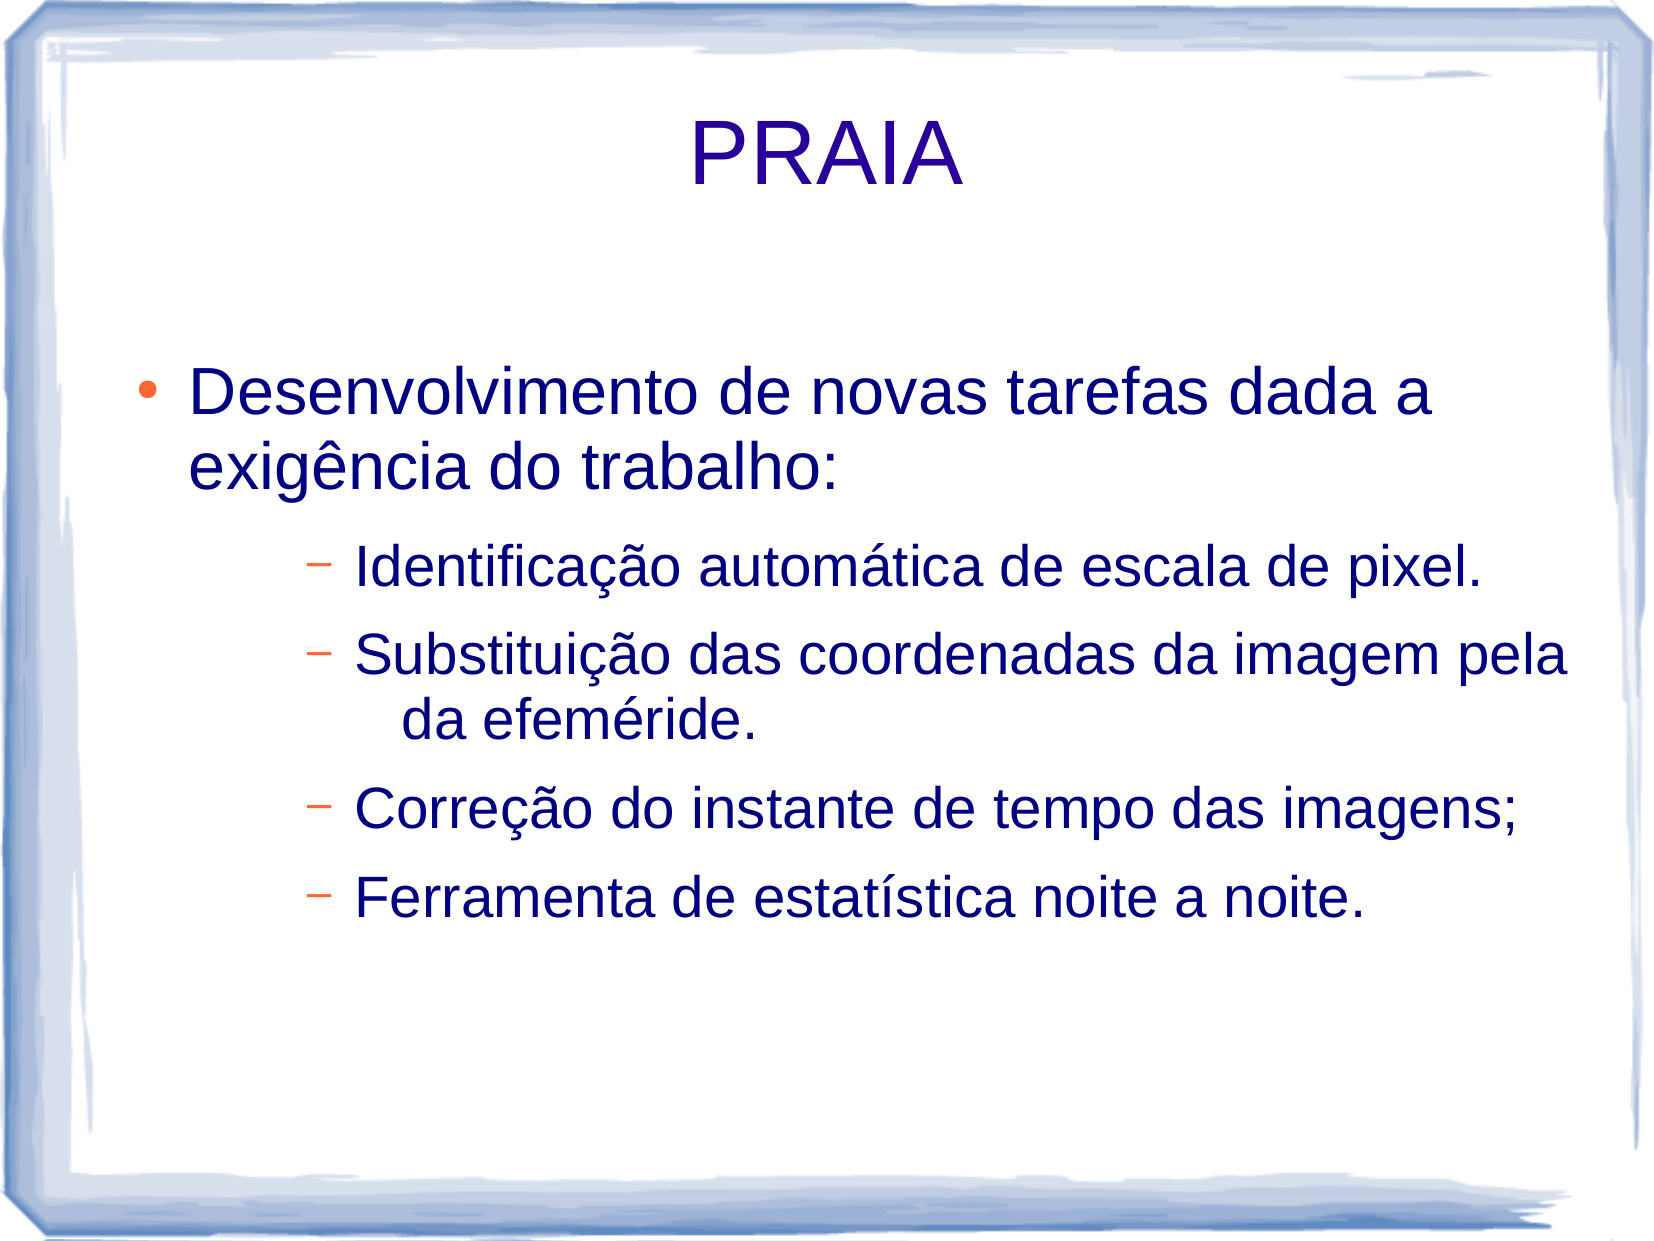

# PRAIA
Desenvolvimento de novas tarefas dada a exigência do trabalho:
Identificação automática de escala de pixel.
Substituição das coordenadas da imagem pela da efeméride.
Correção do instante de tempo das imagens;
Ferramenta de estatística noite a noite.